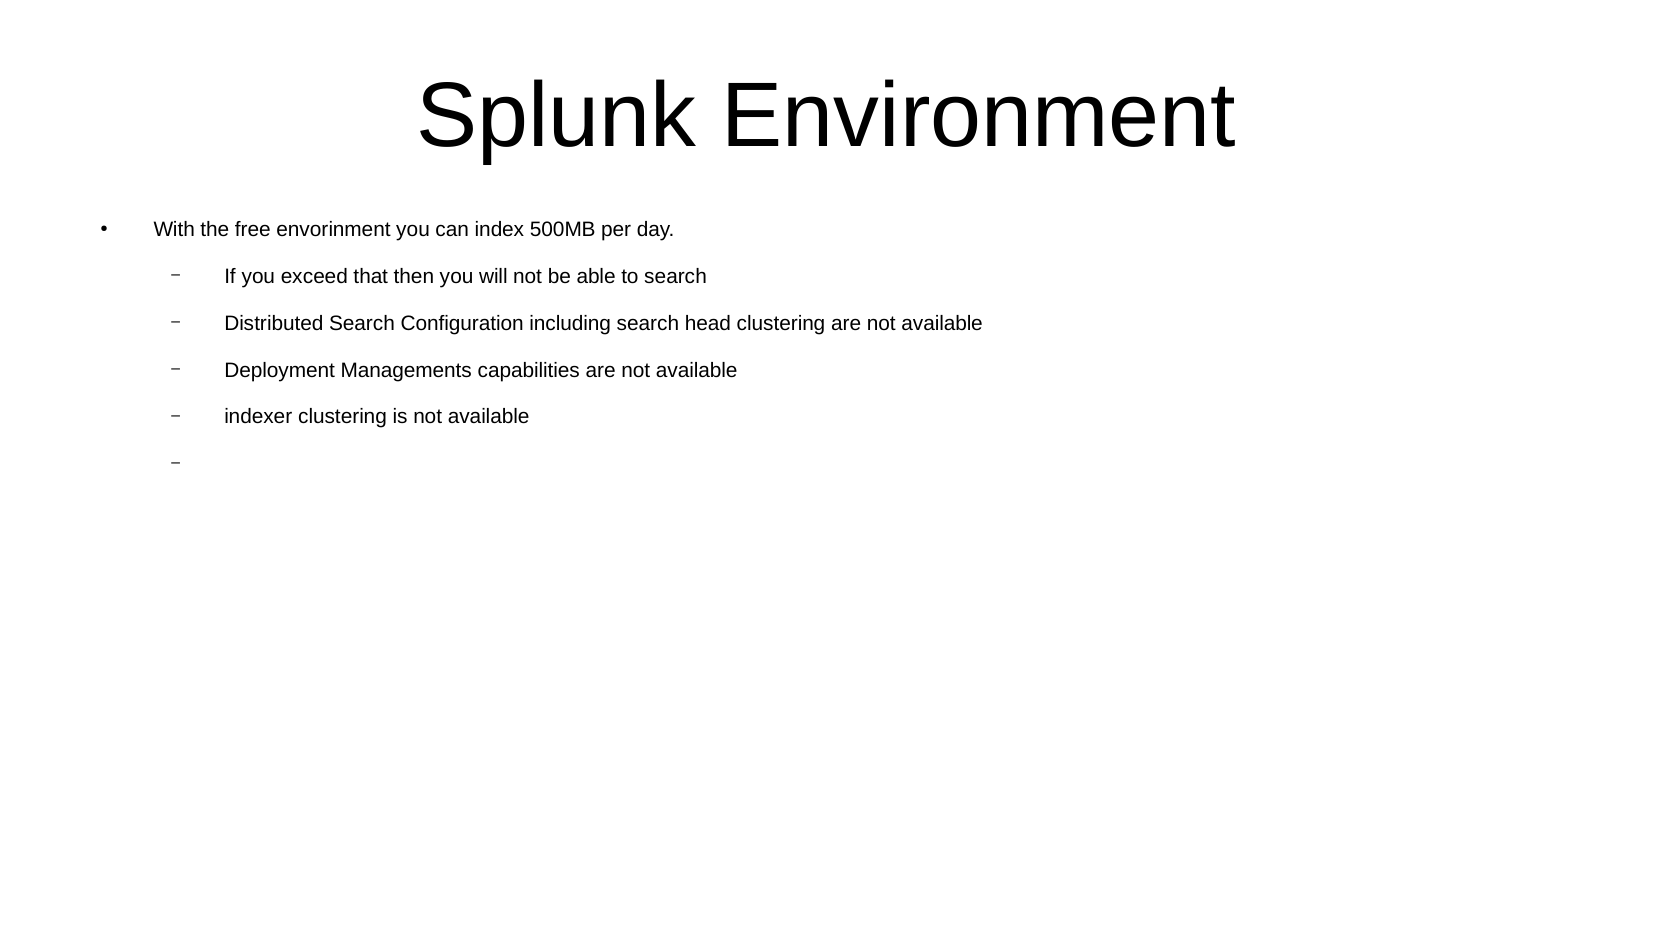

# Splunk Environment
With the free envorinment you can index 500MB per day.
If you exceed that then you will not be able to search
Distributed Search Configuration including search head clustering are not available
Deployment Managements capabilities are not available
indexer clustering is not available